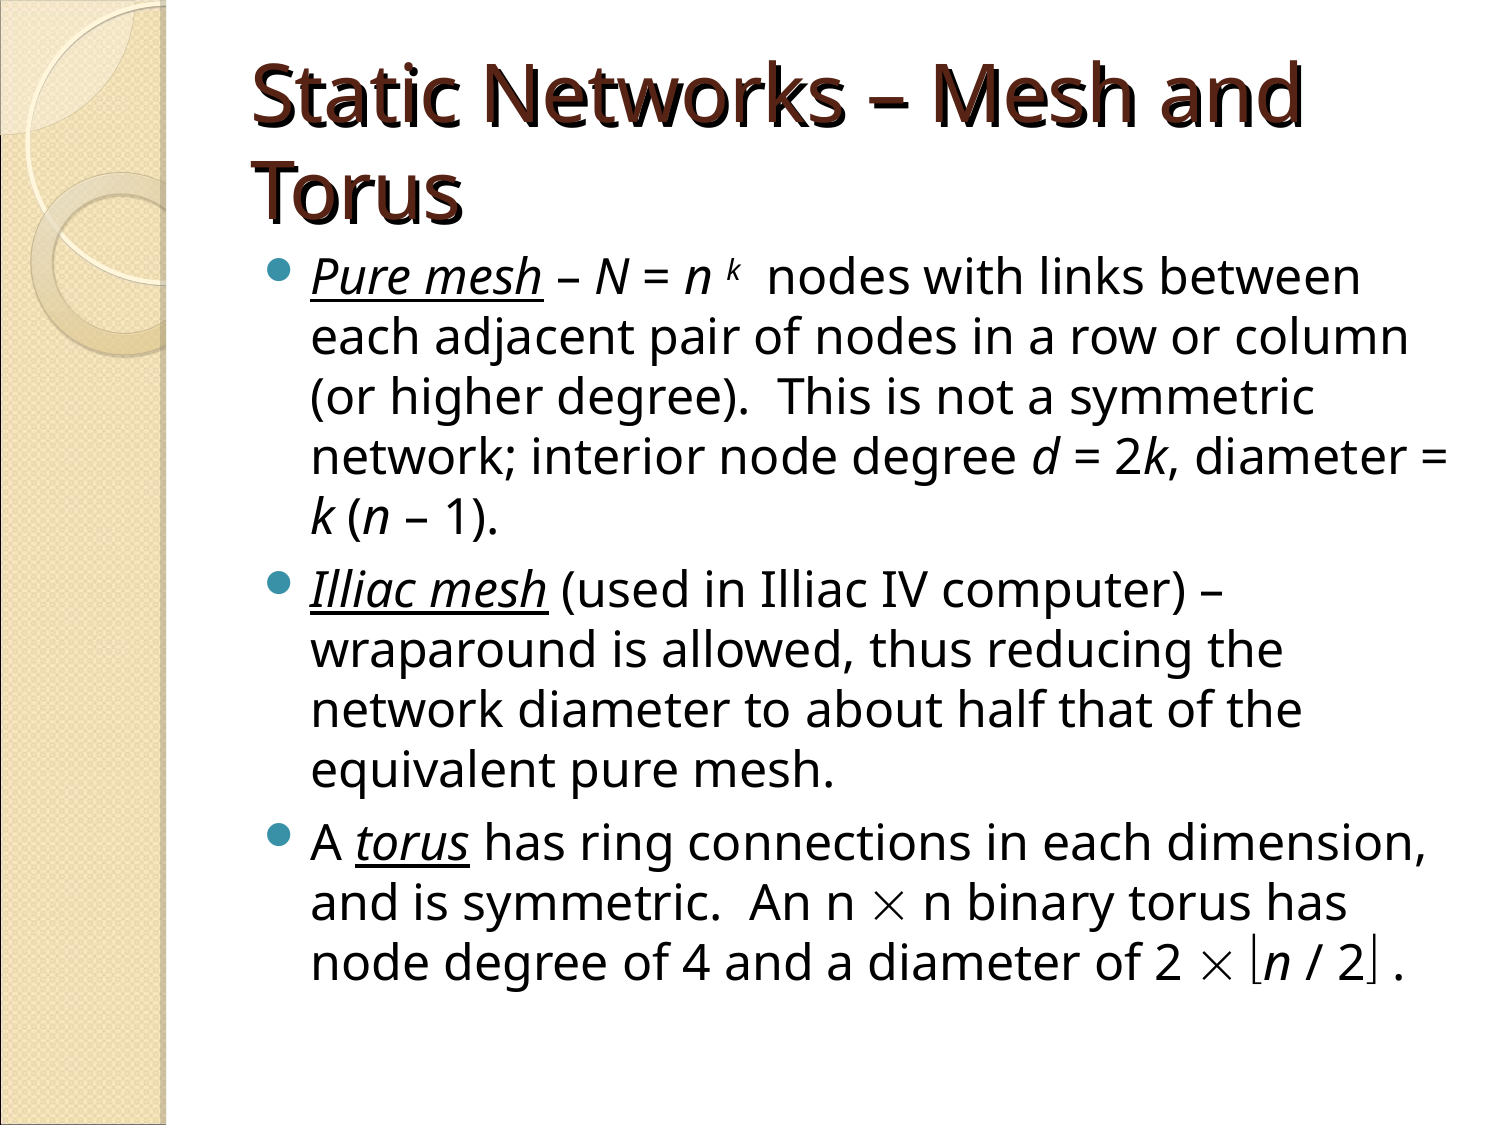

# Static Networks – Mesh and Torus
Pure mesh – N = n k nodes with links between each adjacent pair of nodes in a row or column (or higher degree). This is not a symmetric network; interior node degree d = 2k, diameter = k (n – 1).
Illiac mesh (used in Illiac IV computer) – wraparound is allowed, thus reducing the network diameter to about half that of the equivalent pure mesh.
A torus has ring connections in each dimension, and is symmetric. An n  n binary torus has node degree of 4 and a diameter of 2  n / 2 .